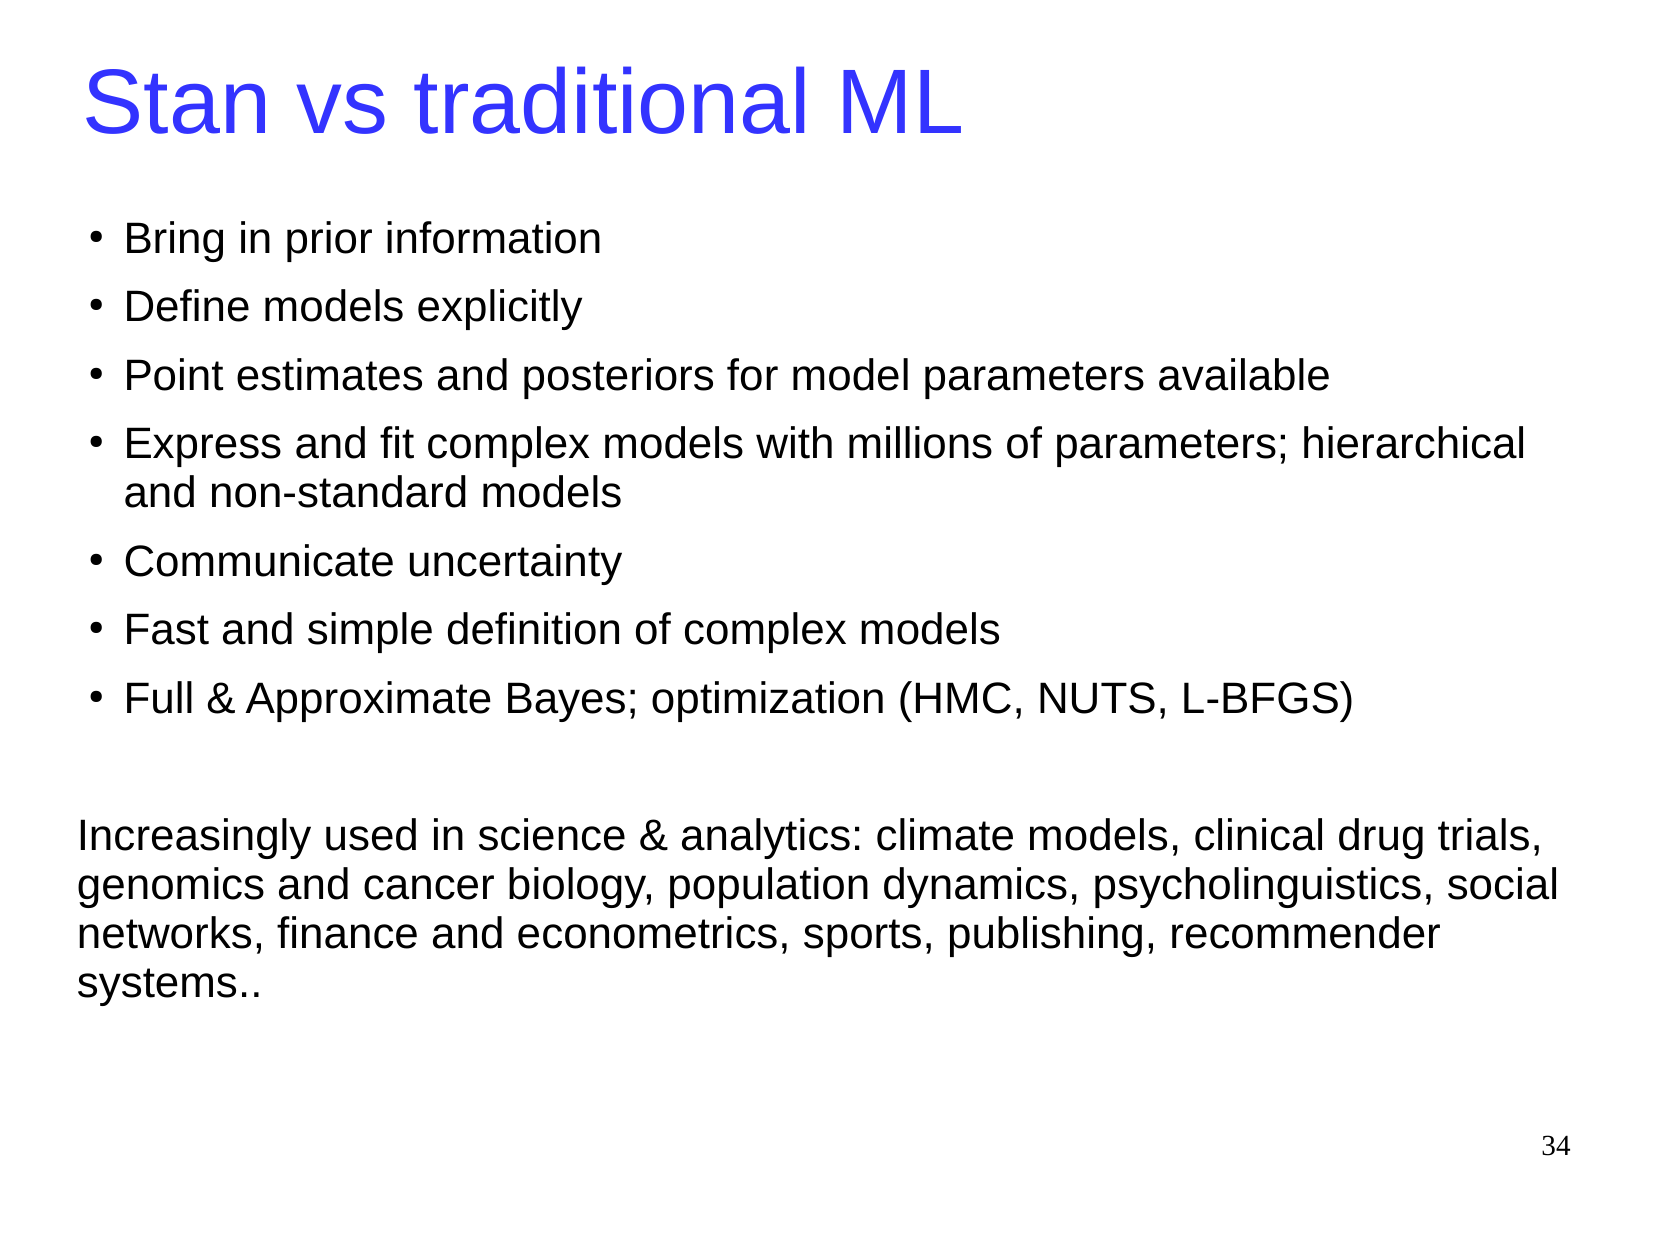

# Stan vs traditional ML
Bring in prior information
Define models explicitly
Point estimates and posteriors for model parameters available
Express and fit complex models with millions of parameters; hierarchical and non-standard models
Communicate uncertainty
Fast and simple definition of complex models
Full & Approximate Bayes; optimization (HMC, NUTS, L-BFGS)
Increasingly used in science & analytics: climate models, clinical drug trials, genomics and cancer biology, population dynamics, psycholinguistics, social networks, finance and econometrics, sports, publishing, recommender systems..
34